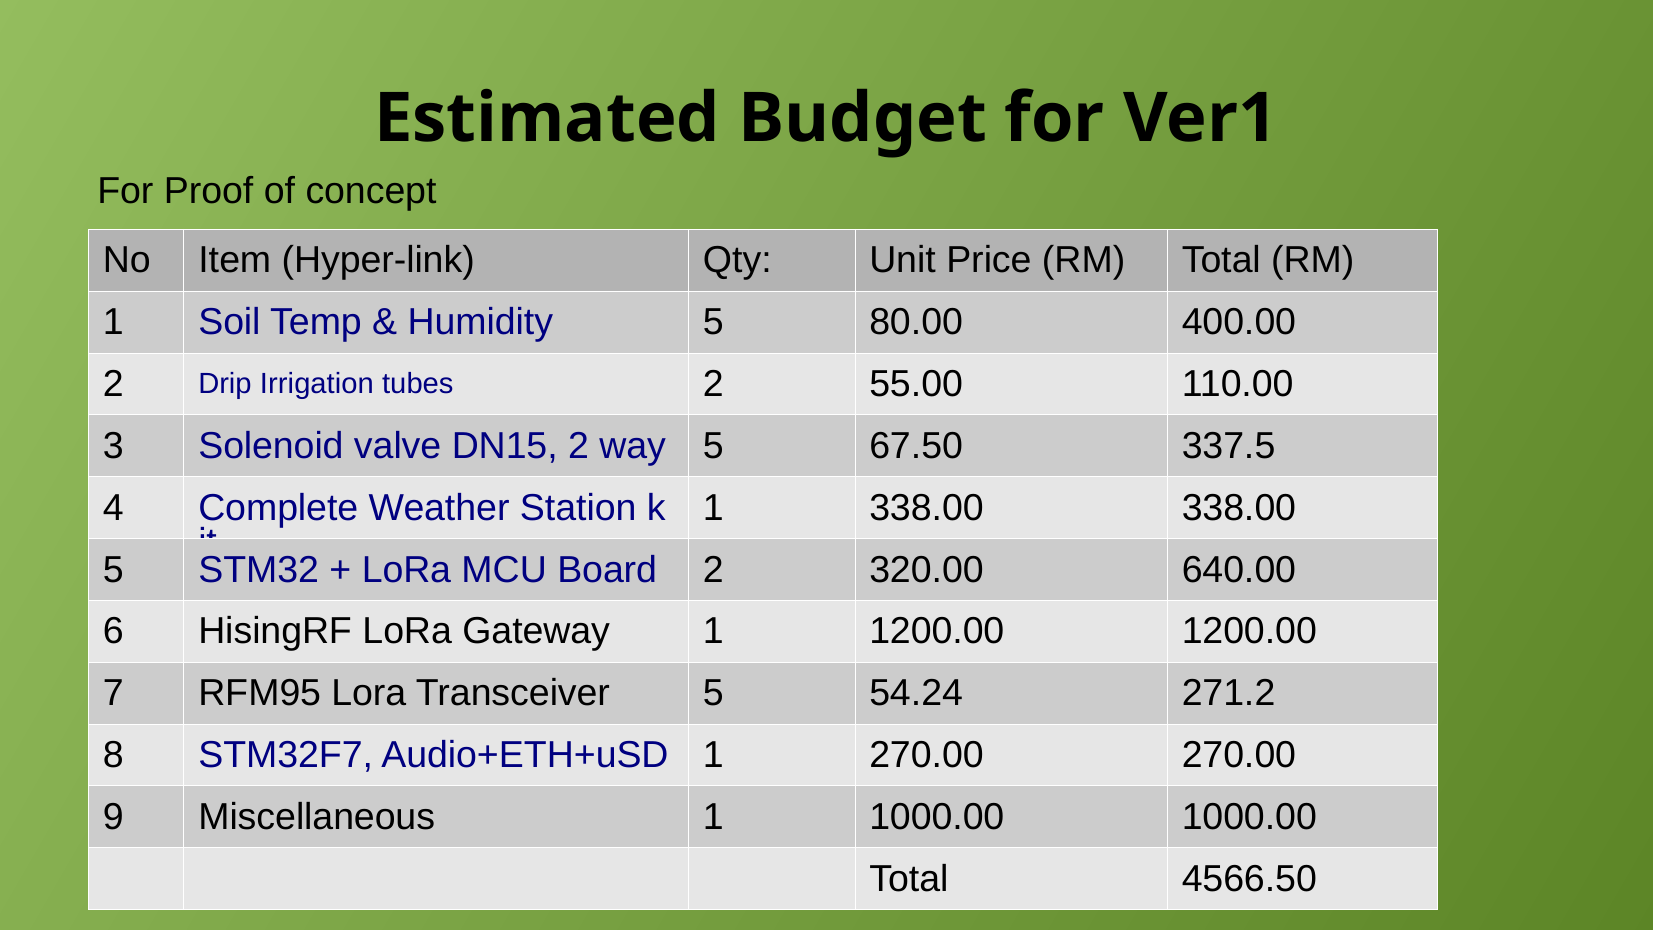

# Estimated Budget for Ver1
For Proof of concept
| No | Item (Hyper-link) | Qty: | Unit Price (RM) | Total (RM) |
| --- | --- | --- | --- | --- |
| 1 | Soil Temp & Humidity | 5 | 80.00 | 400.00 |
| 2 | Drip Irrigation tubes | 2 | 55.00 | 110.00 |
| 3 | Solenoid valve DN15, 2 way | 5 | 67.50 | 337.5 |
| 4 | Complete Weather Station kit | 1 | 338.00 | 338.00 |
| 5 | STM32 + LoRa MCU Board | 2 | 320.00 | 640.00 |
| 6 | HisingRF LoRa Gateway | 1 | 1200.00 | 1200.00 |
| 7 | RFM95 Lora Transceiver | 5 | 54.24 | 271.2 |
| 8 | STM32F7, Audio+ETH+uSD | 1 | 270.00 | 270.00 |
| 9 | Miscellaneous | 1 | 1000.00 | 1000.00 |
| | | | Total | 4566.50 |